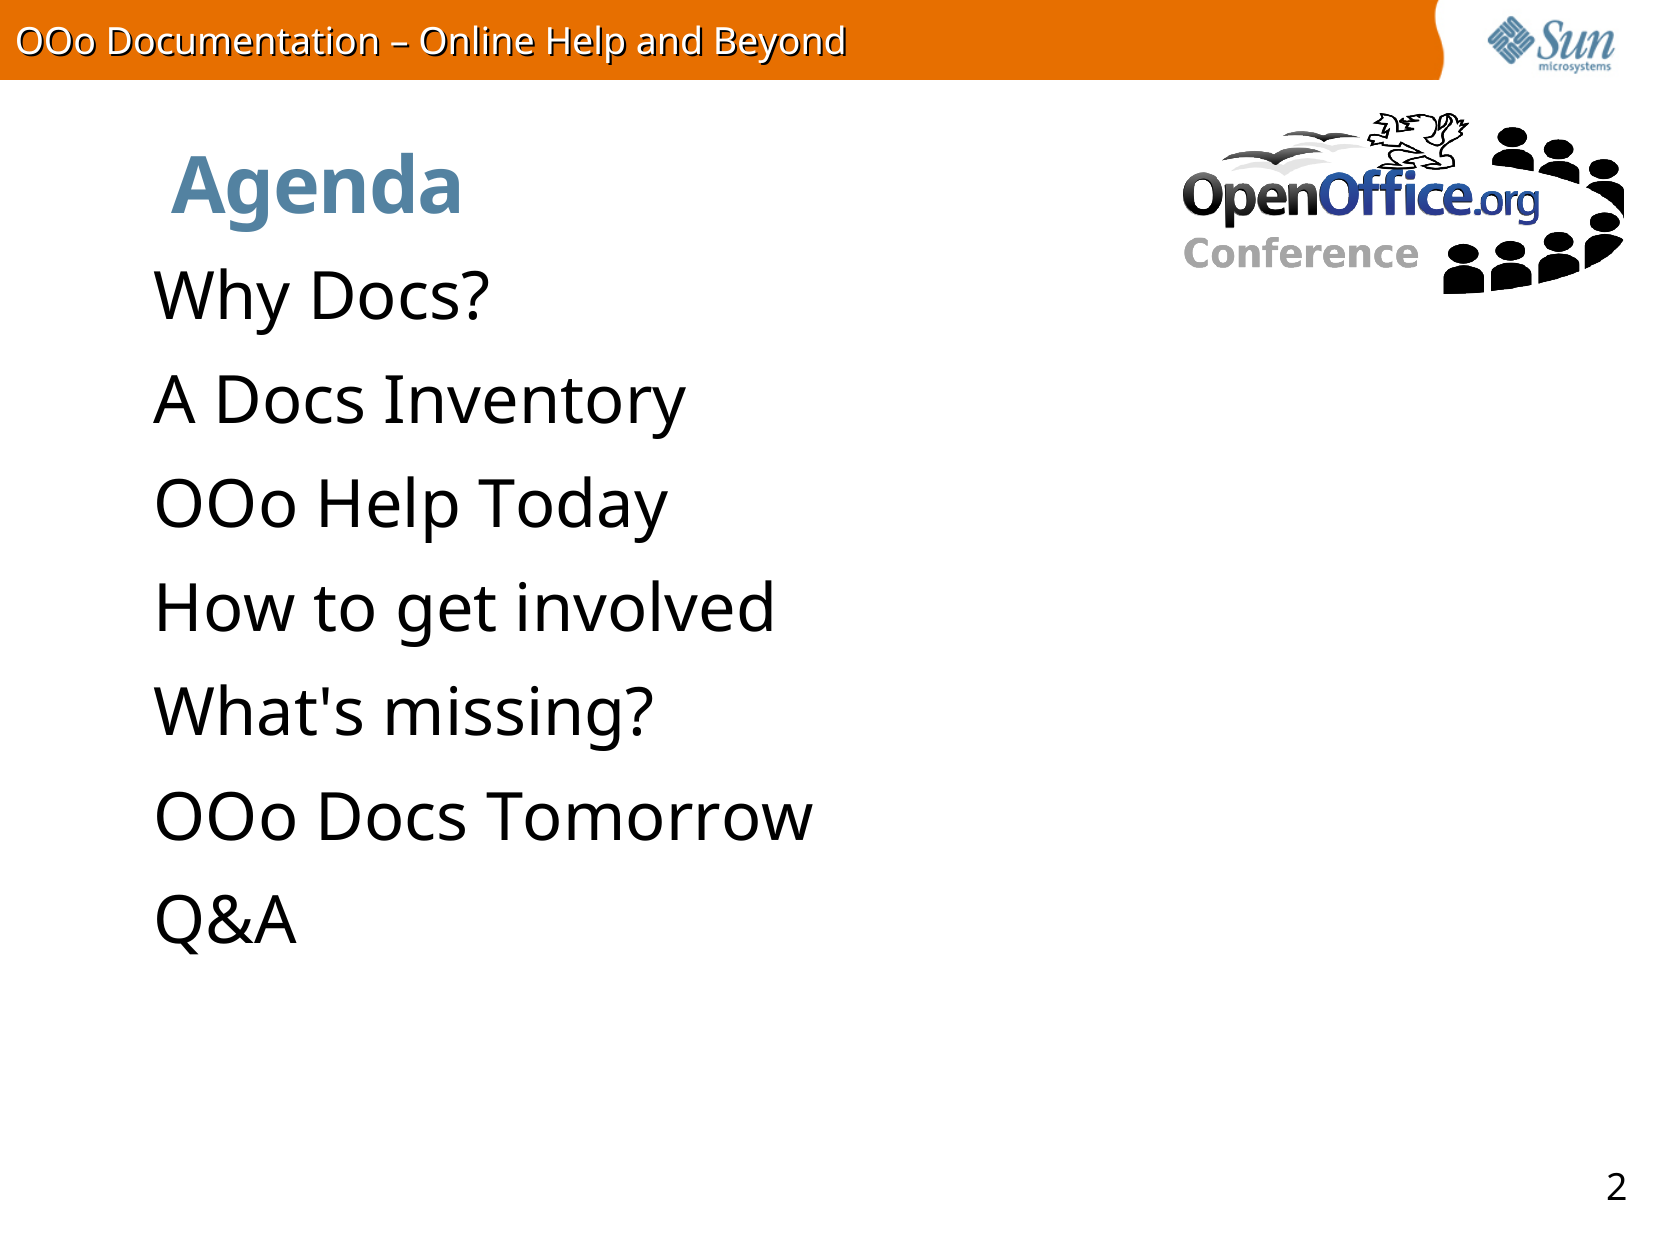

# Agenda
Why Docs?
A Docs Inventory
OOo Help Today
How to get involved
What's missing?
OOo Docs Tomorrow
Q&A